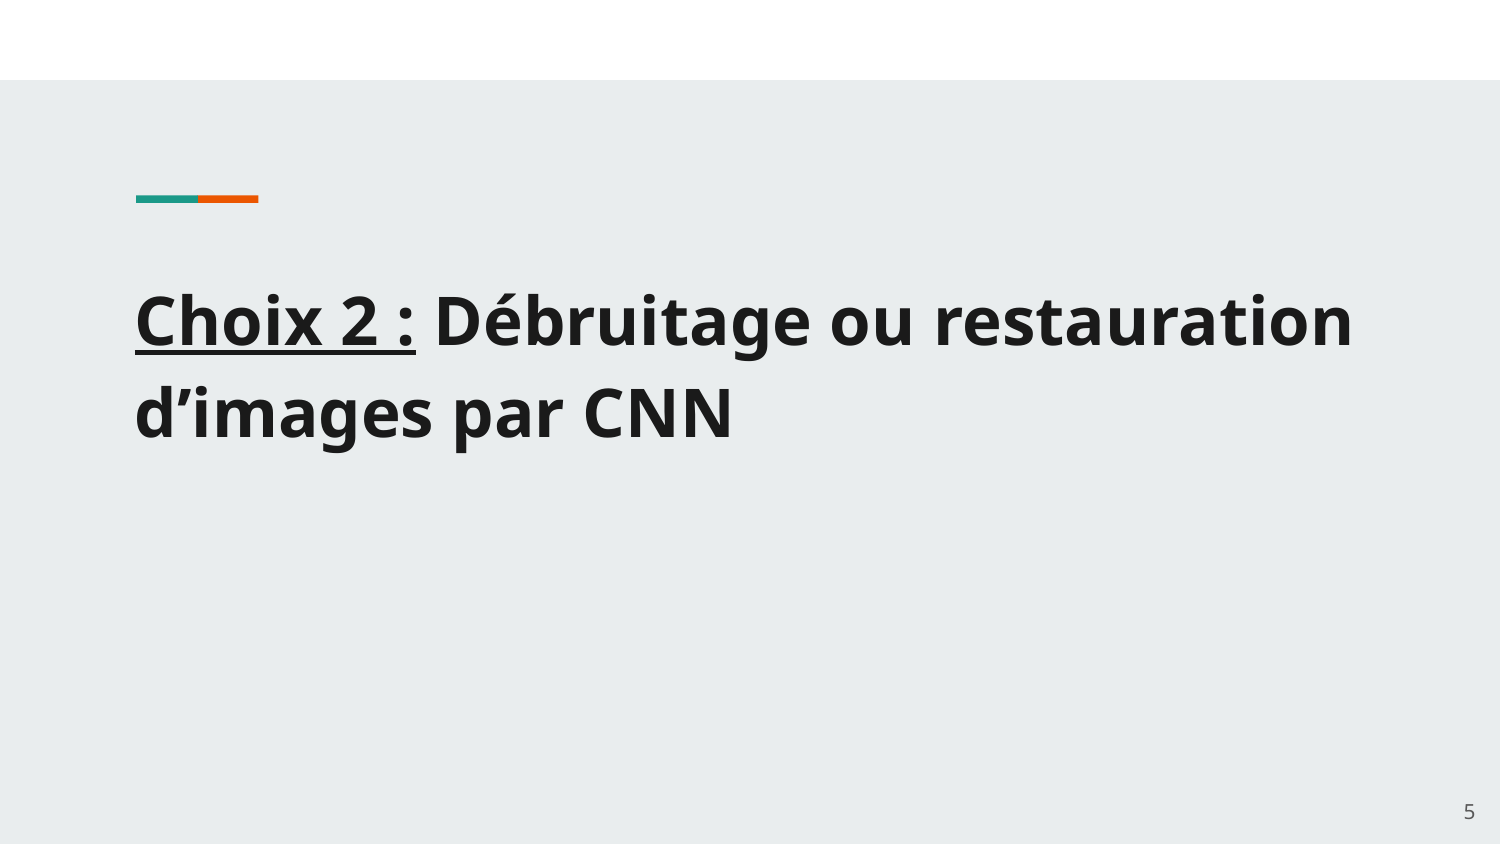

# Choix 2 : Débruitage ou restauration d’images par CNN